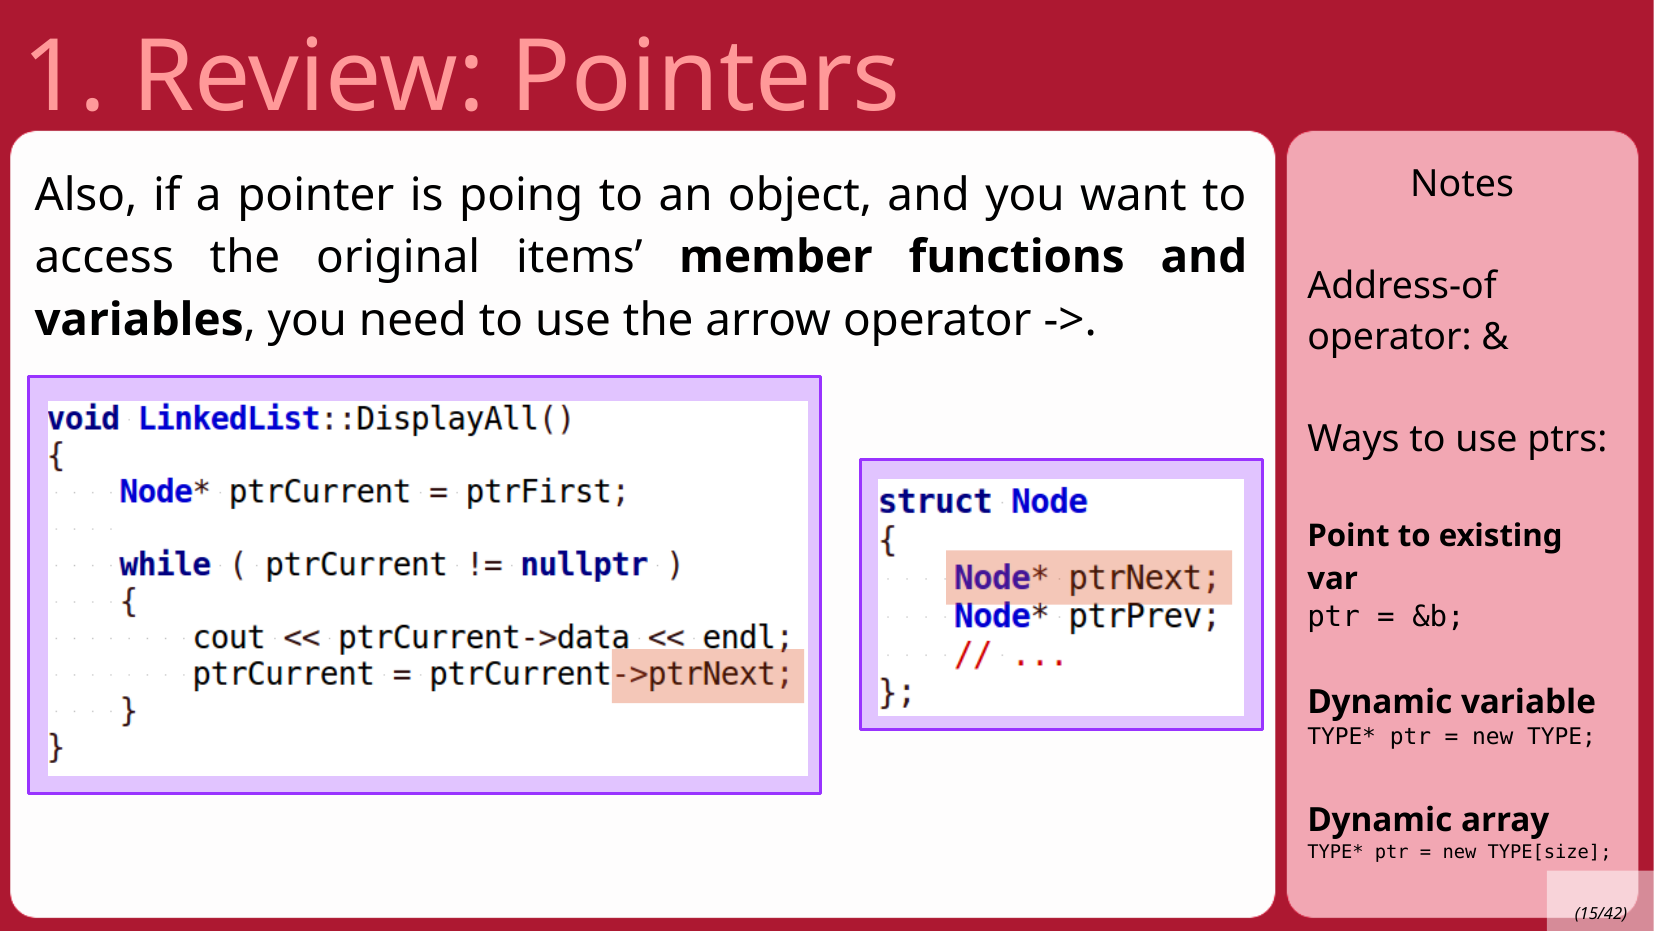

# 1. Review: Pointers
Notes
Address-of operator: &
Ways to use ptrs:
Point to existing var
ptr = &b;
Dynamic variable
TYPE* ptr = new TYPE;
Dynamic array
TYPE* ptr = new TYPE[size];
Also, if a pointer is poing to an object, and you want to access the original items’ member functions and variables, you need to use the arrow operator ->.